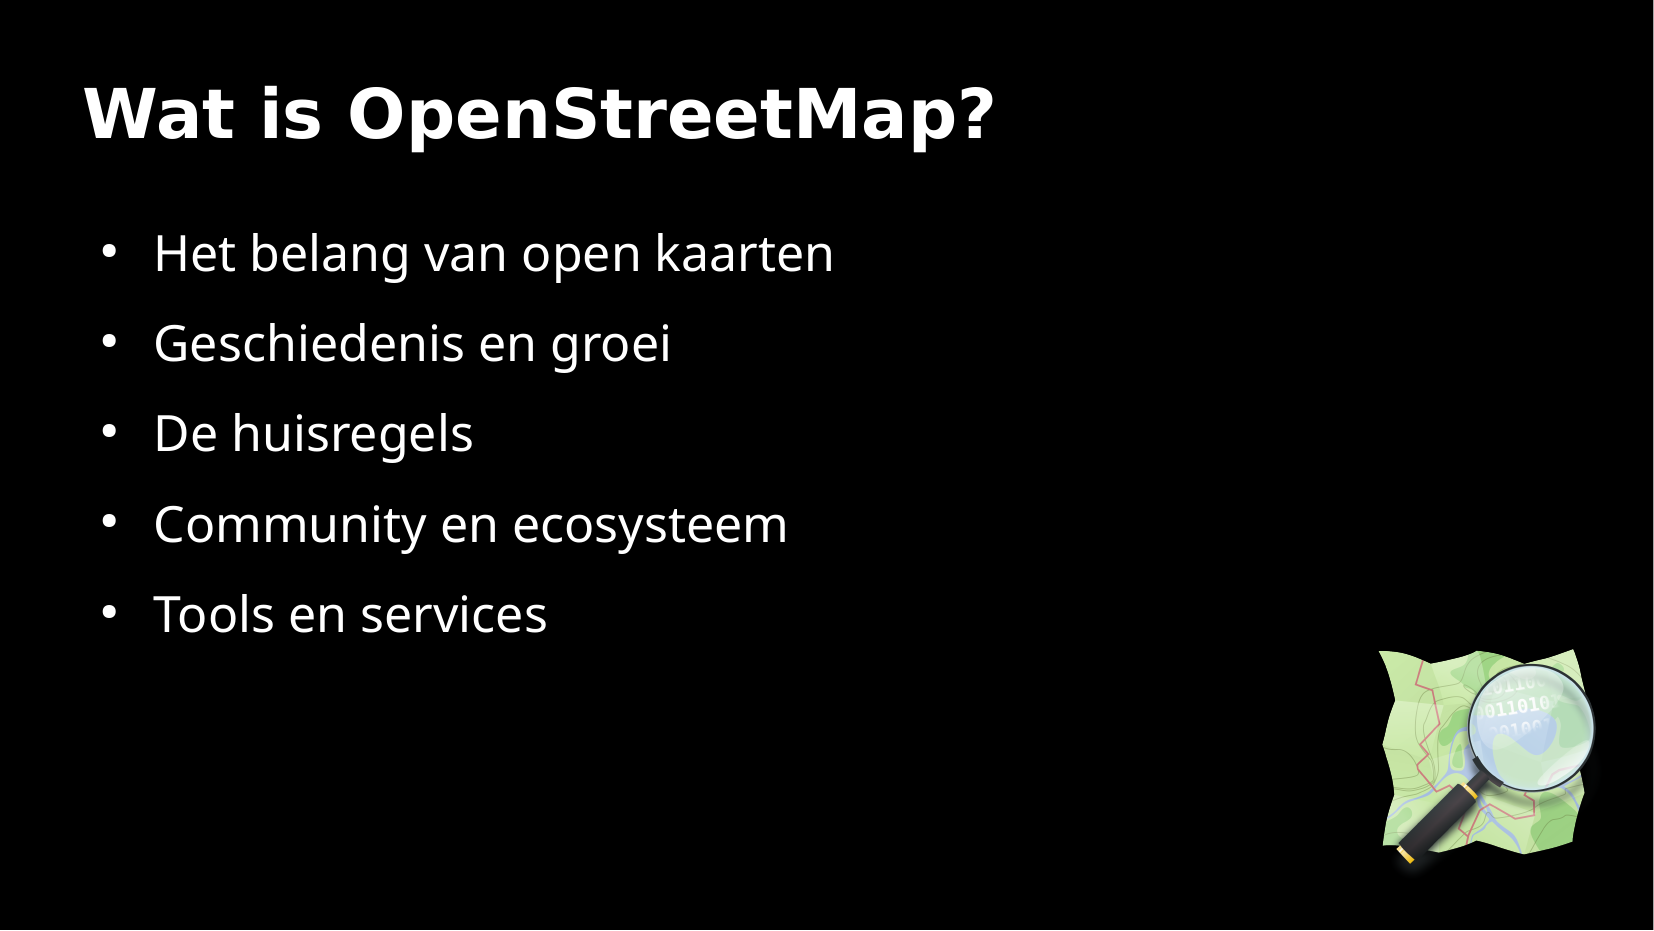

# Wat is OpenStreetMap?
Het belang van open kaarten
Geschiedenis en groei
De huisregels
Community en ecosysteem
Tools en services